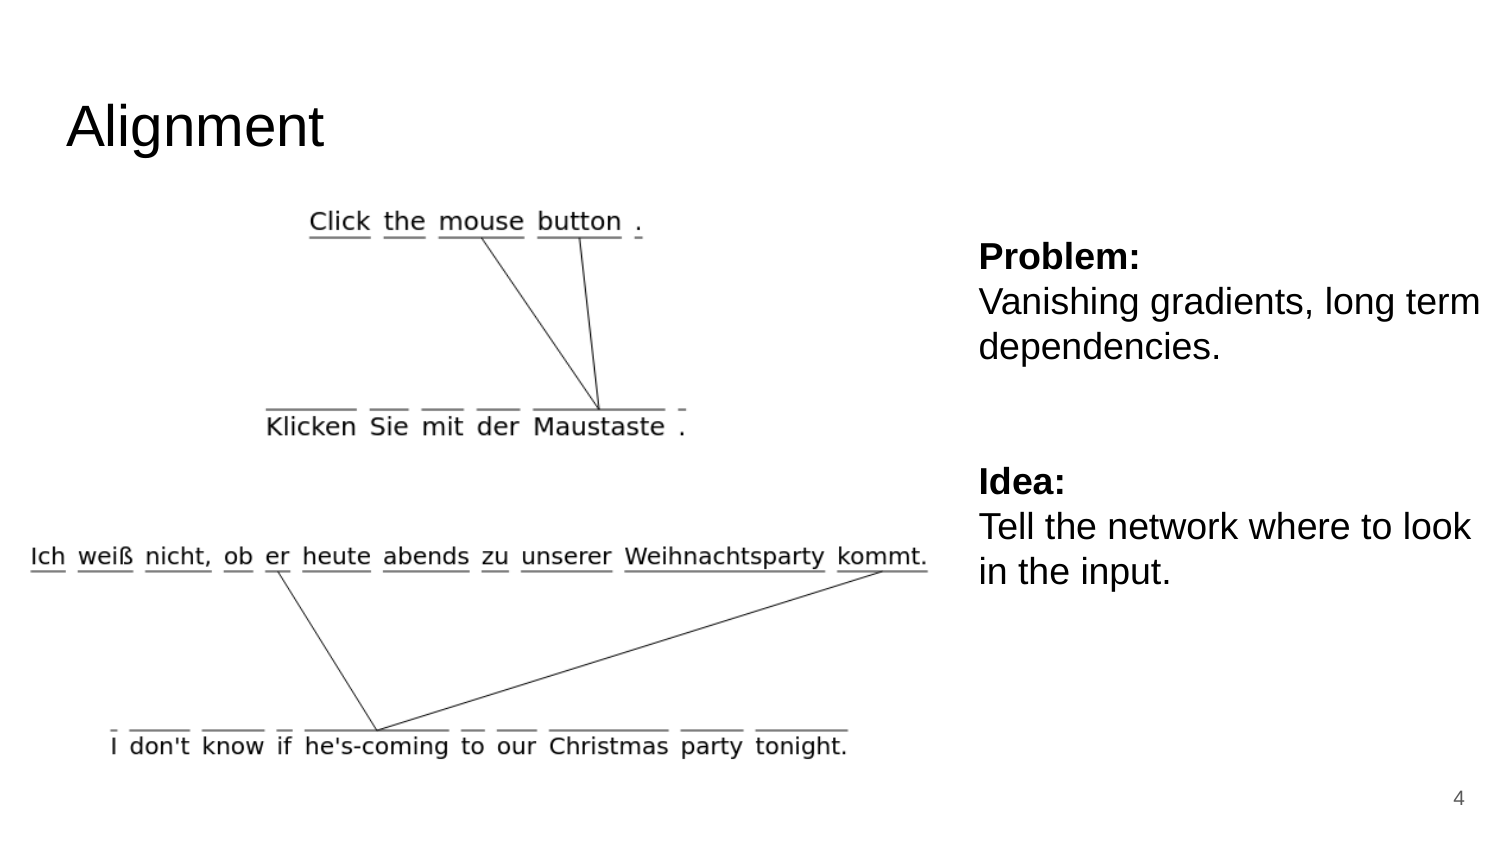

# Alignment
Problem:
Vanishing gradients, long term dependencies.
Idea:
Tell the network where to look in the input.